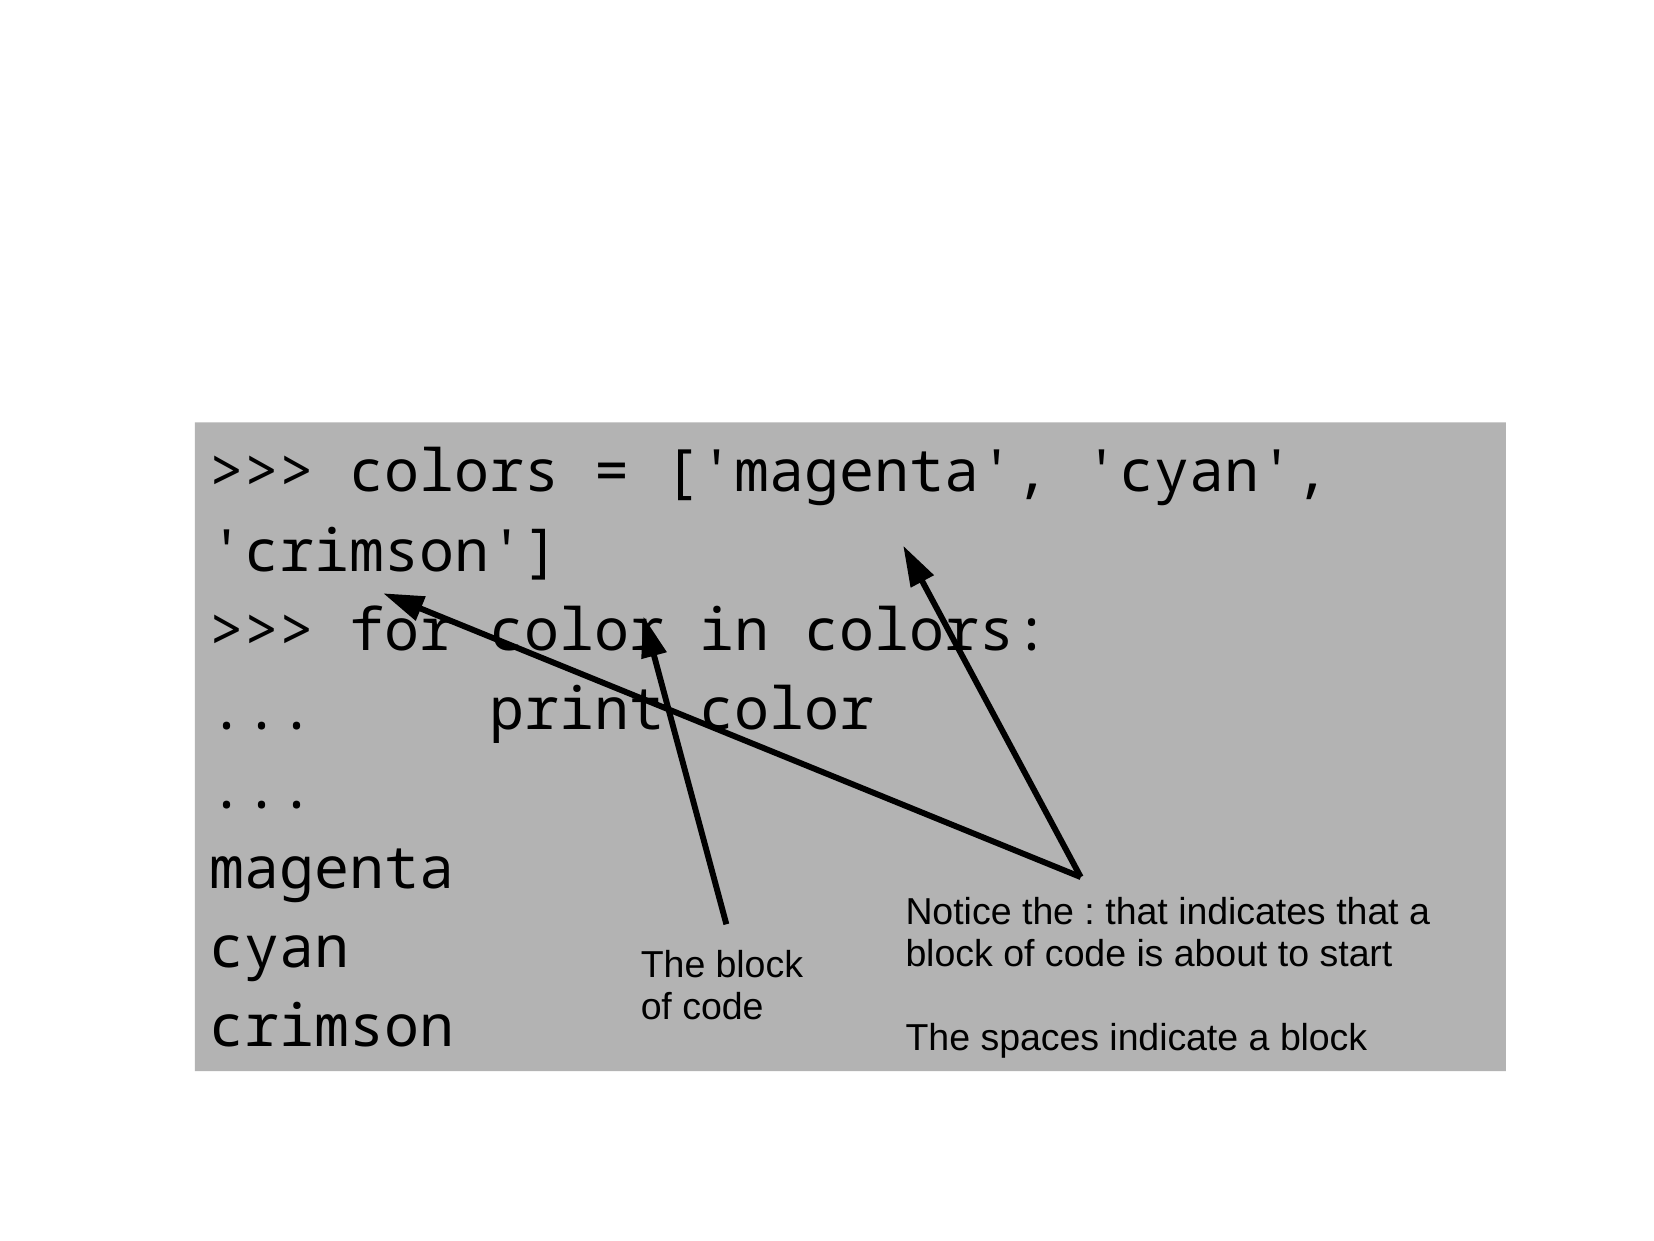

#
>>> colors = ['magenta', 'cyan', 'crimson']
>>> for color in colors:
... print color
...
magenta
cyan
crimson
Notice the : that indicates that a block of code is about to start
The spaces indicate a block
The block of code